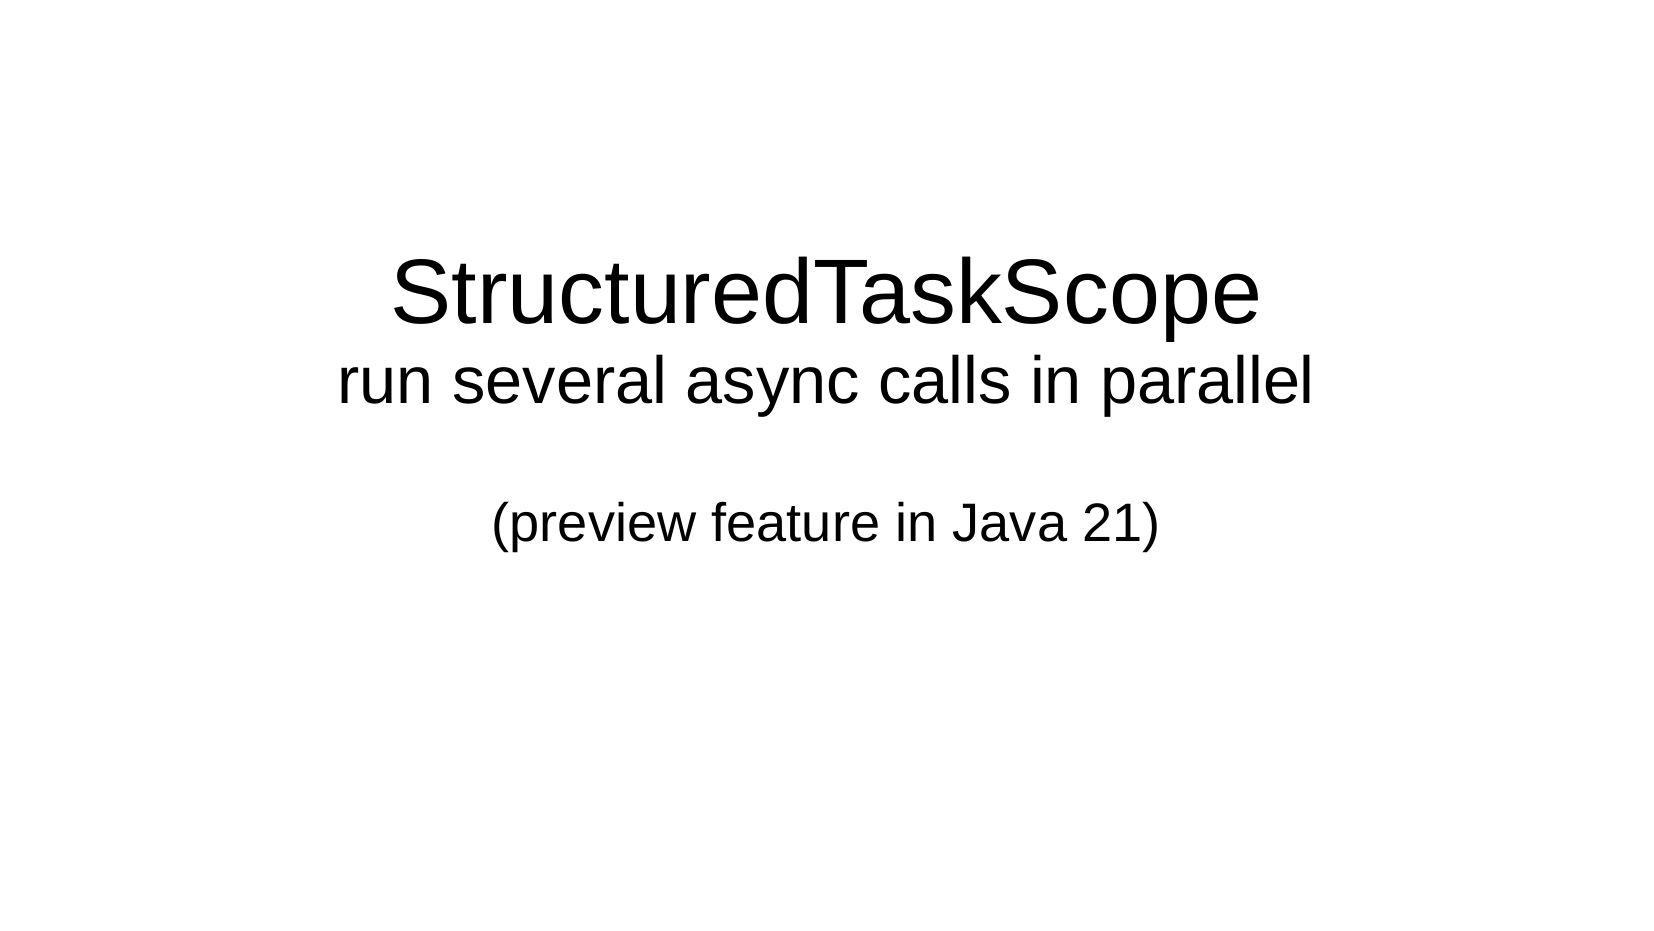

# StructuredTaskScope run several async calls in parallel (preview feature in Java 21)